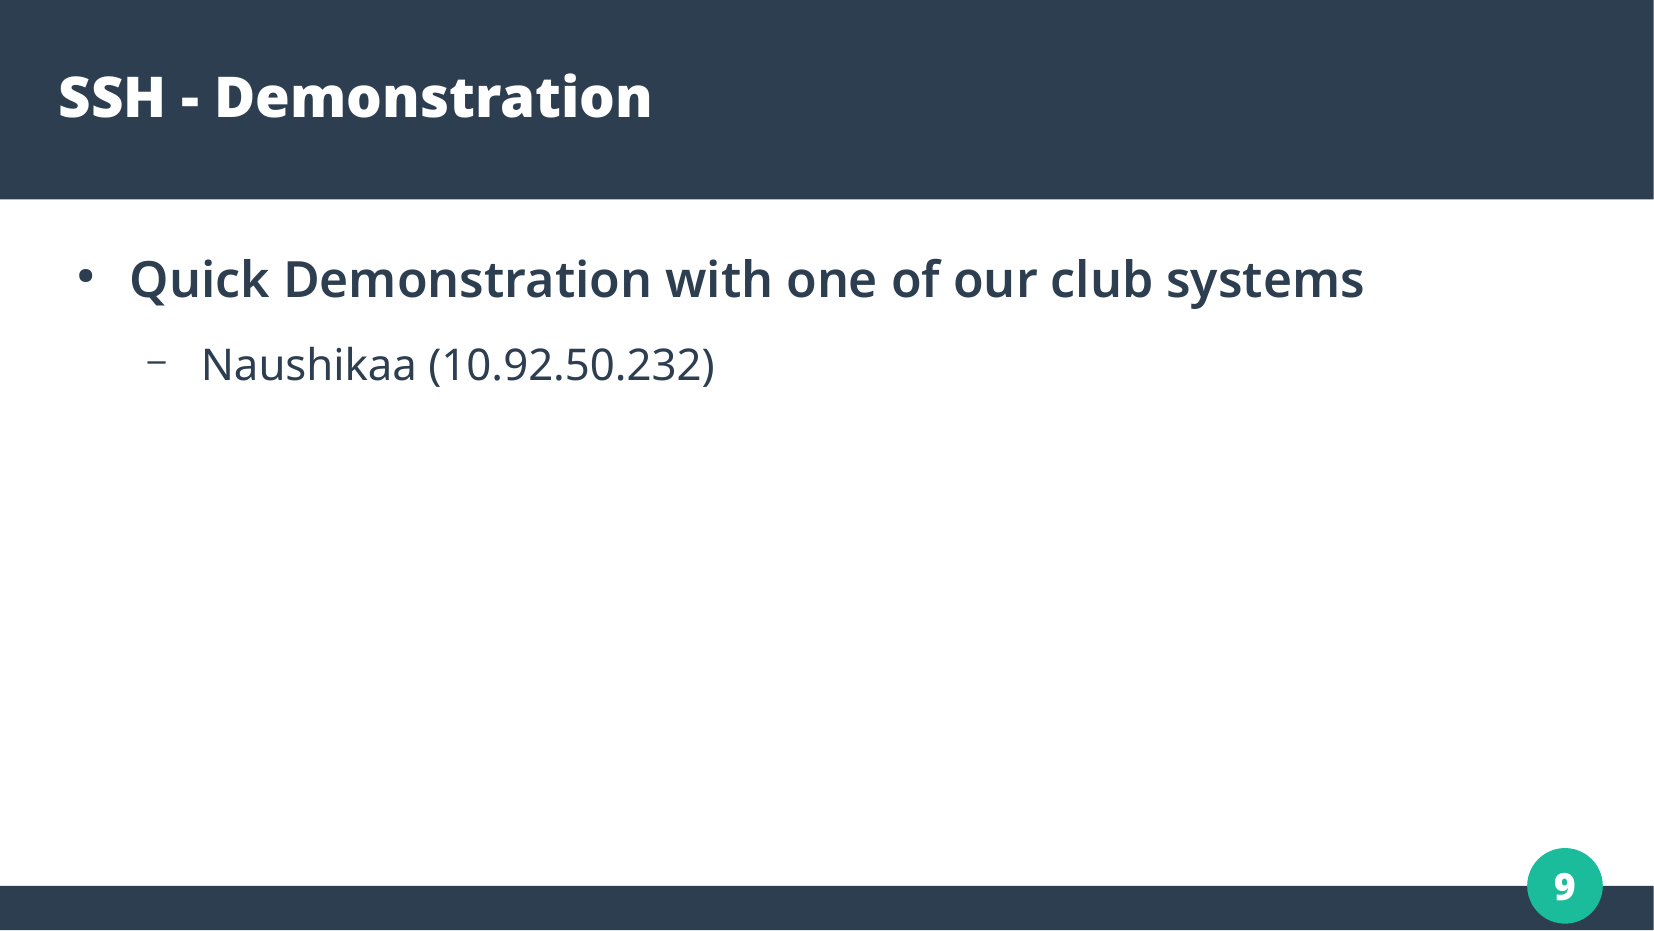

# SSH - Demonstration
Quick Demonstration with one of our club systems
Naushikaa (10.92.50.232)